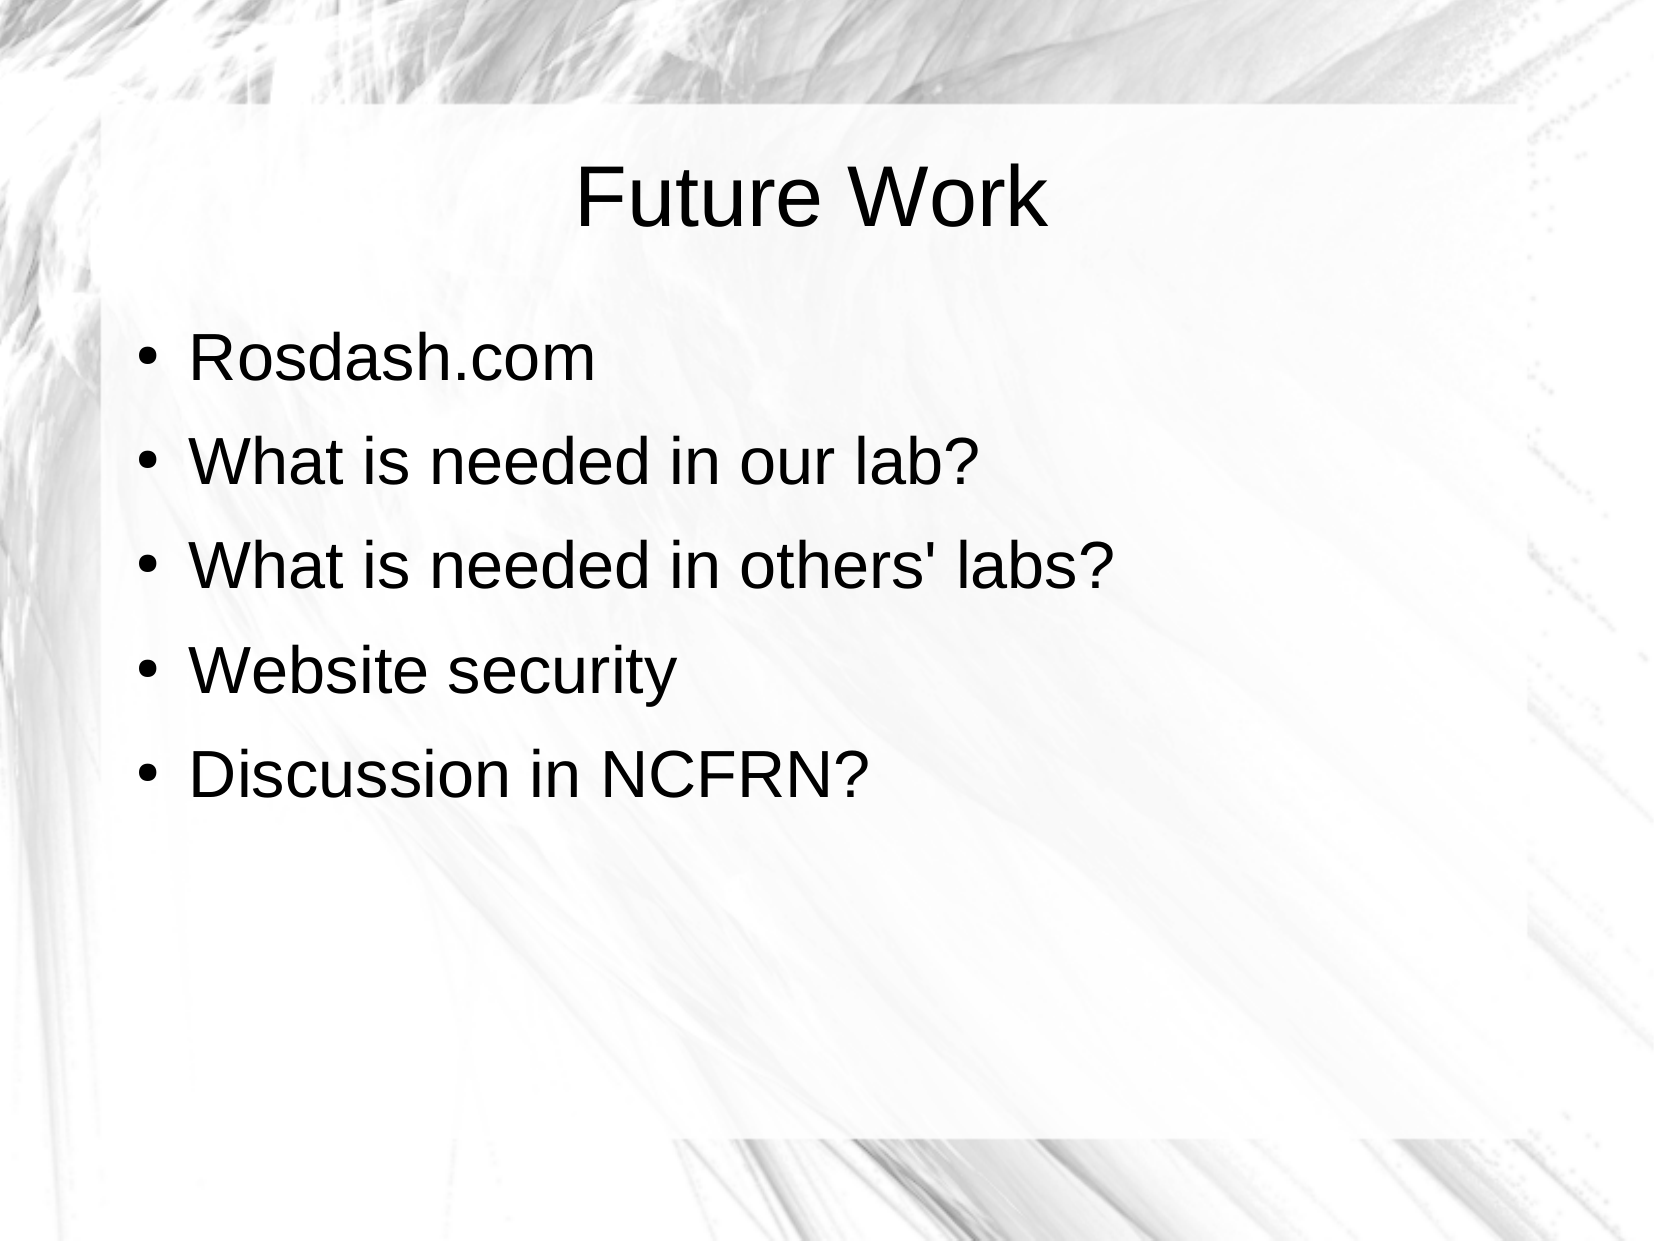

# Future Work
Rosdash.com
What is needed in our lab?
What is needed in others' labs?
Website security
Discussion in NCFRN?